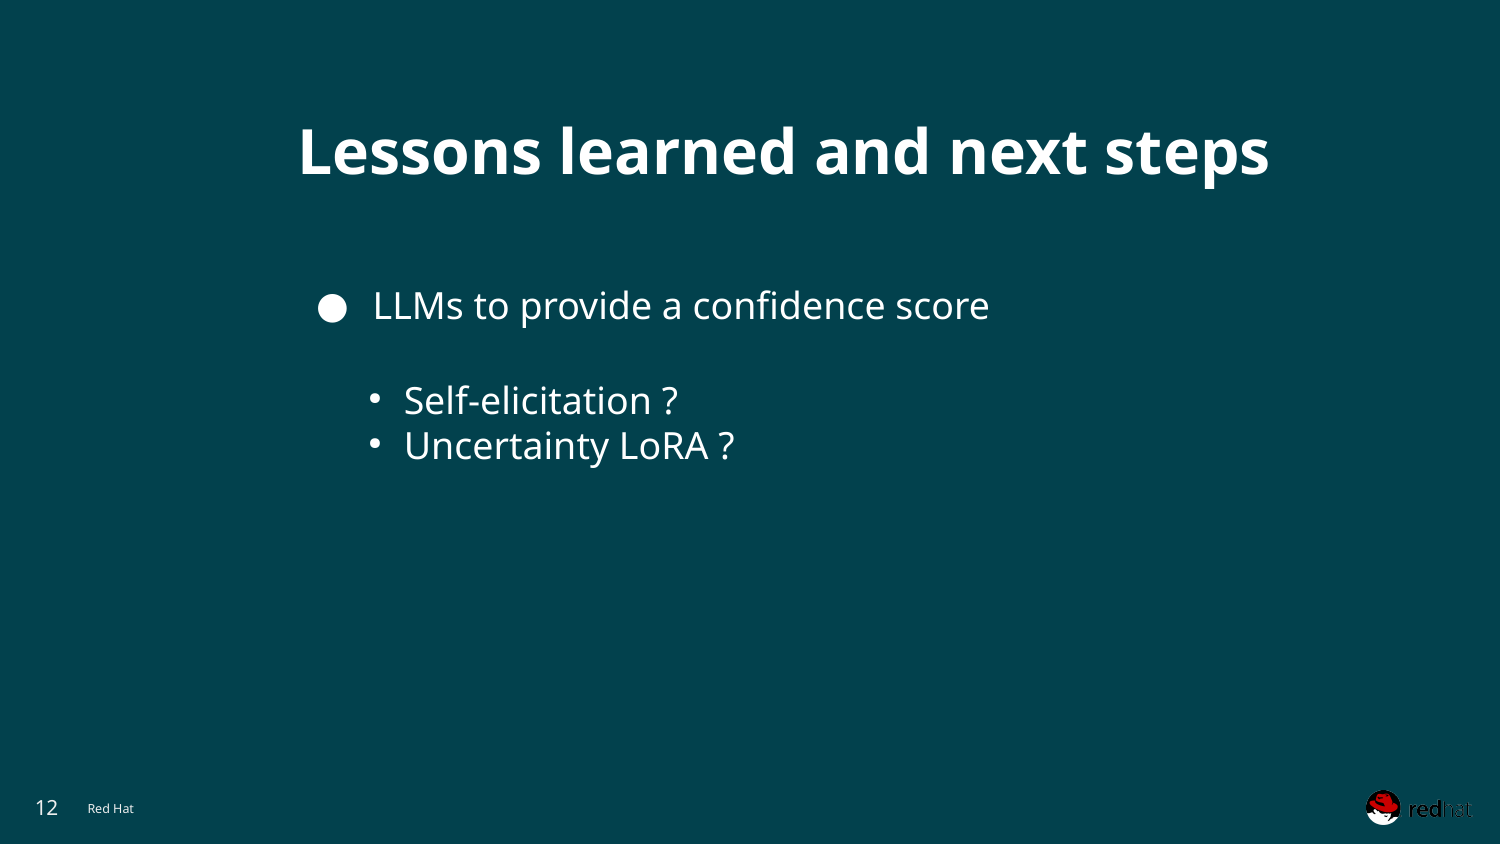

Lessons learned and next steps
LLMs to provide a confidence score
Self-elicitation ?
Uncertainty LoRA ?